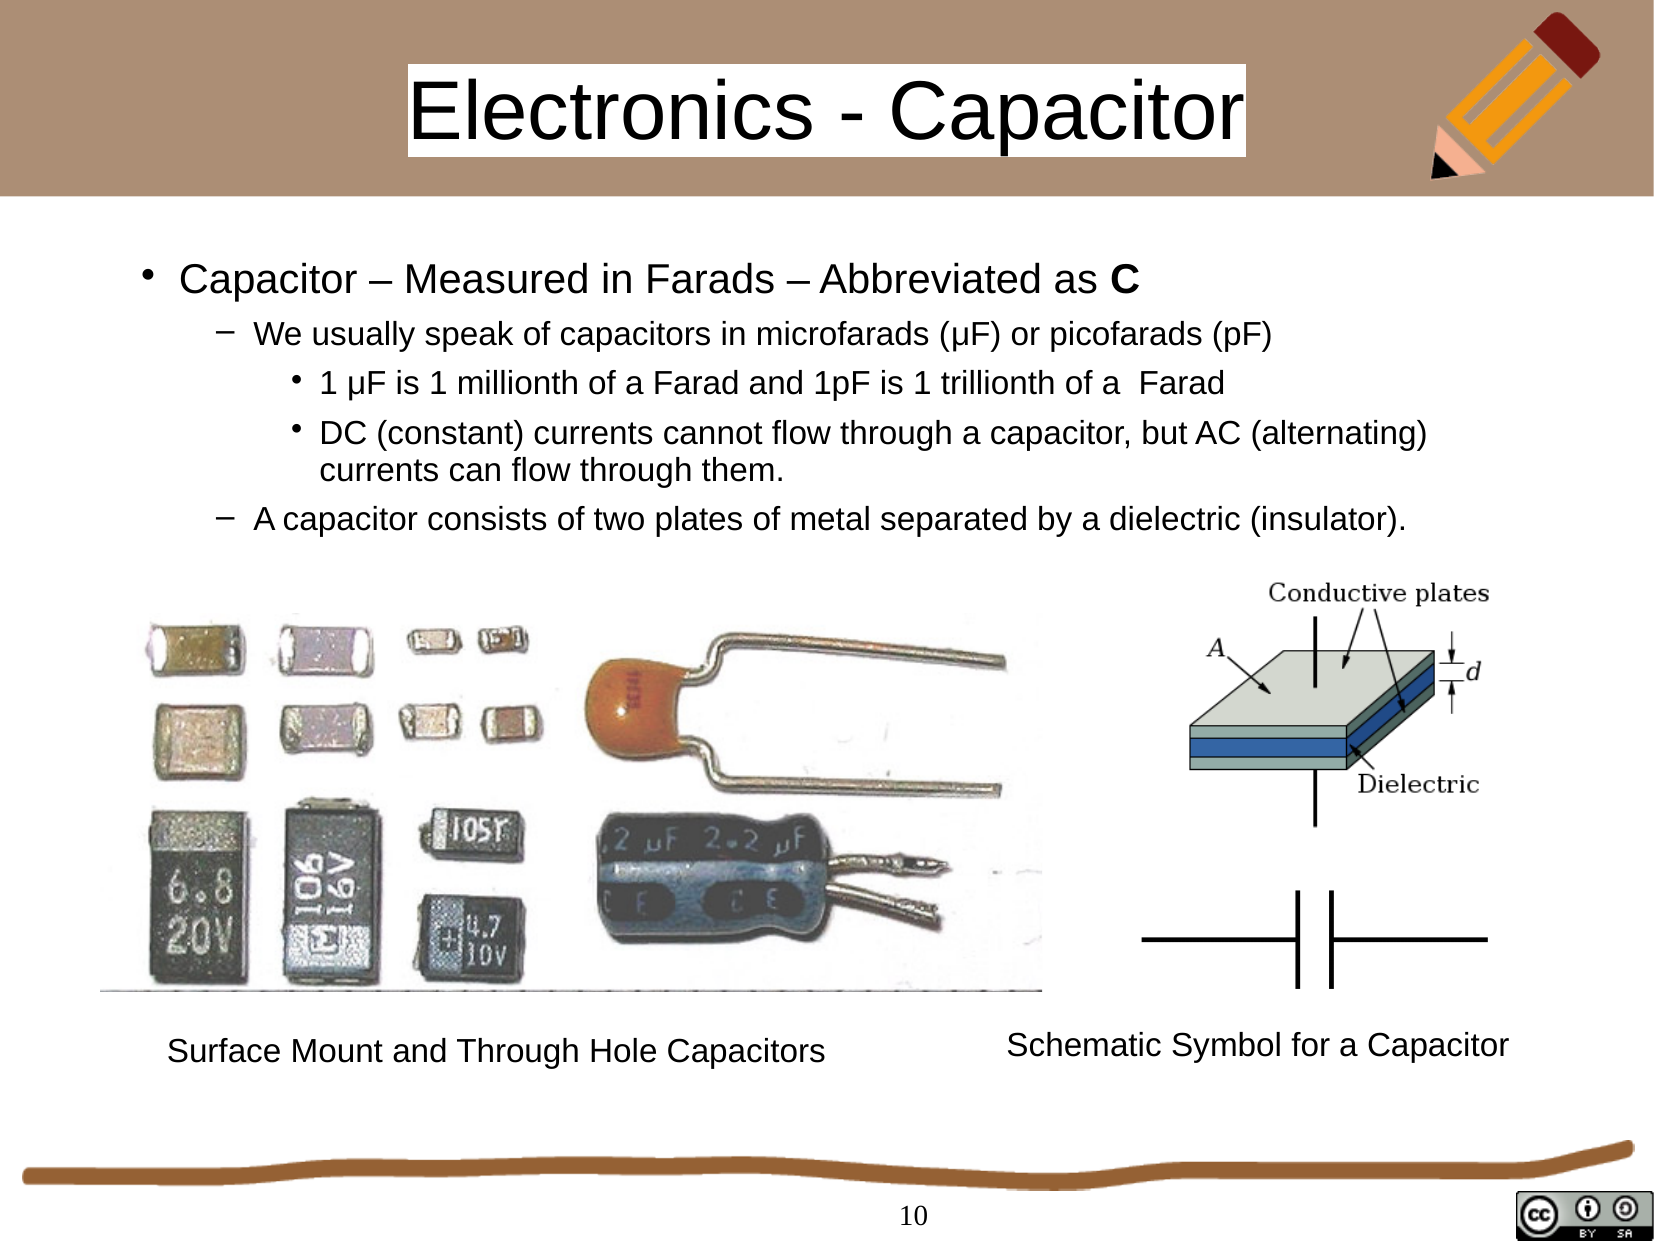

# Electronics - Capacitor
Capacitor – Measured in Farads – Abbreviated as C
We usually speak of capacitors in microfarads (μF) or picofarads (pF)
1 μF is 1 millionth of a Farad and 1pF is 1 trillionth of a Farad
DC (constant) currents cannot flow through a capacitor, but AC (alternating) currents can flow through them.
A capacitor consists of two plates of metal separated by a dielectric (insulator).
Schematic Symbol for a Capacitor
Surface Mount and Through Hole Capacitors
10